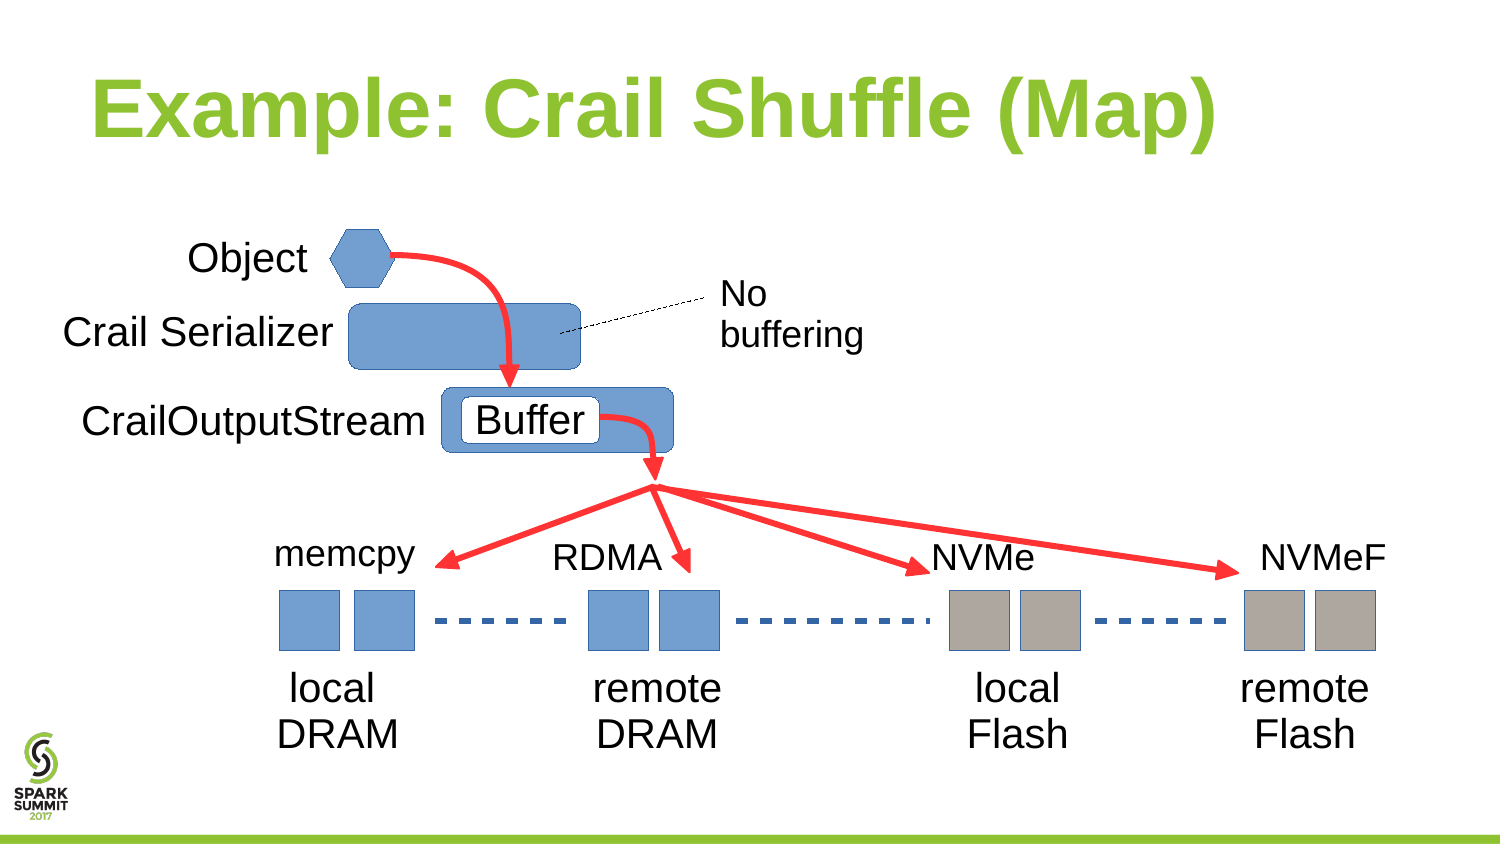

# Example: Crail Shuffle (Map)
Object
No buffering
Crail Serializer
CrailOutputStream
Buffer
memcpy
RDMA
NVMe
NVMeF
local
DRAM
remote DRAM
local Flash
remote Flash